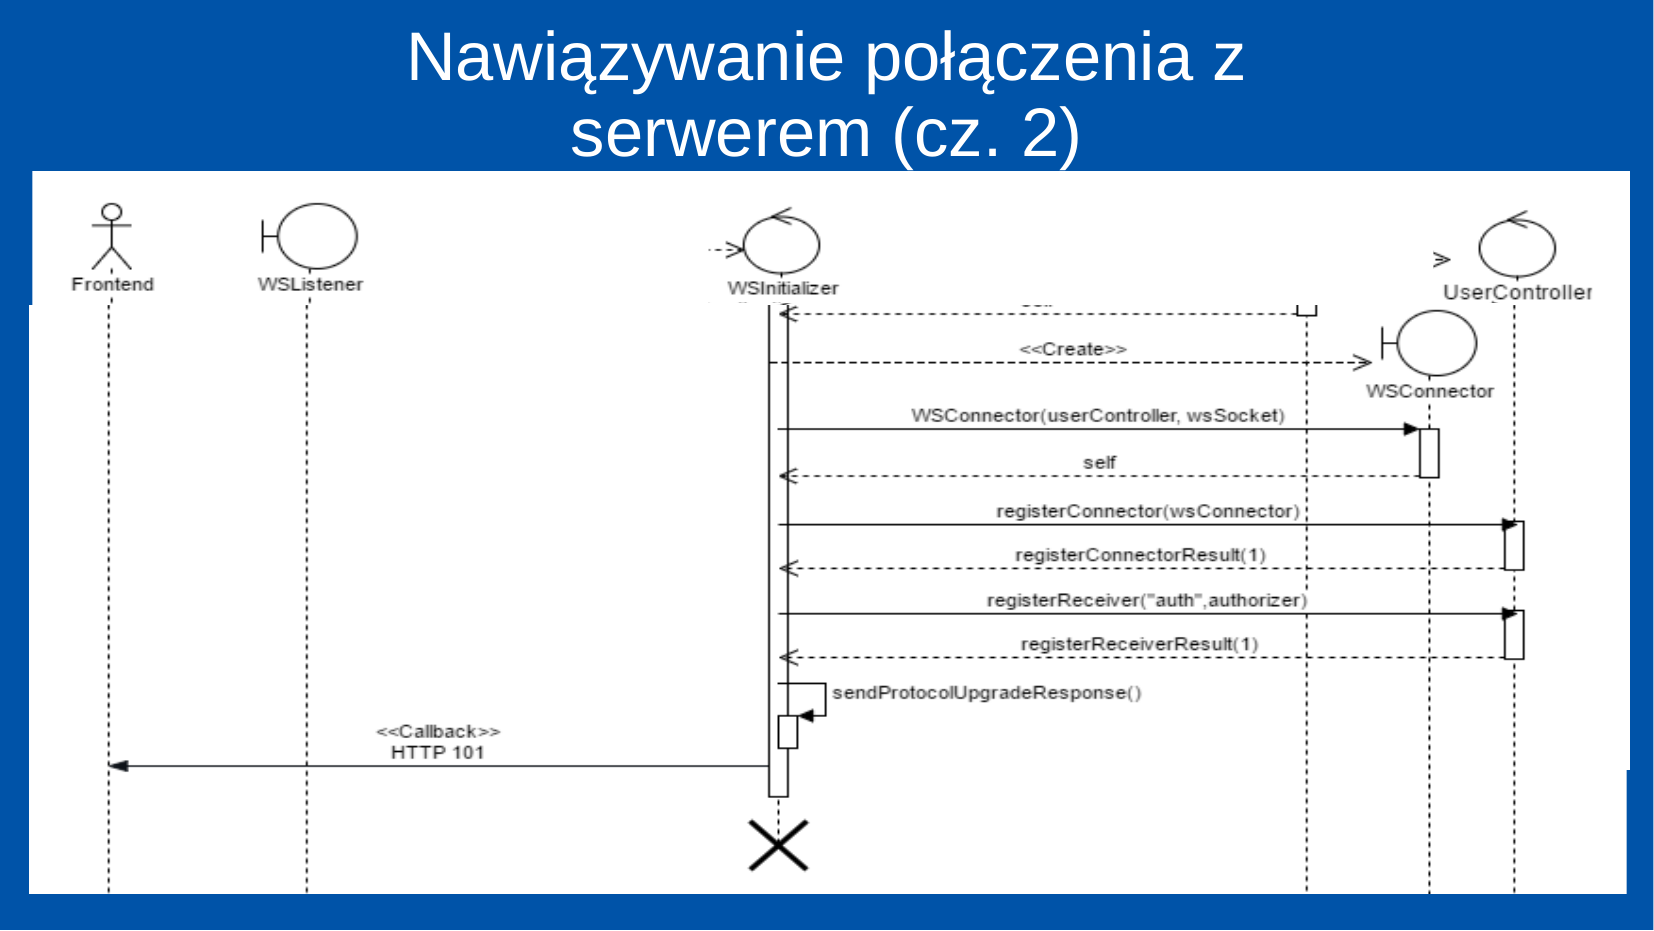

# Nawiązywanie połączenia z serwerem (cz. 2)
76